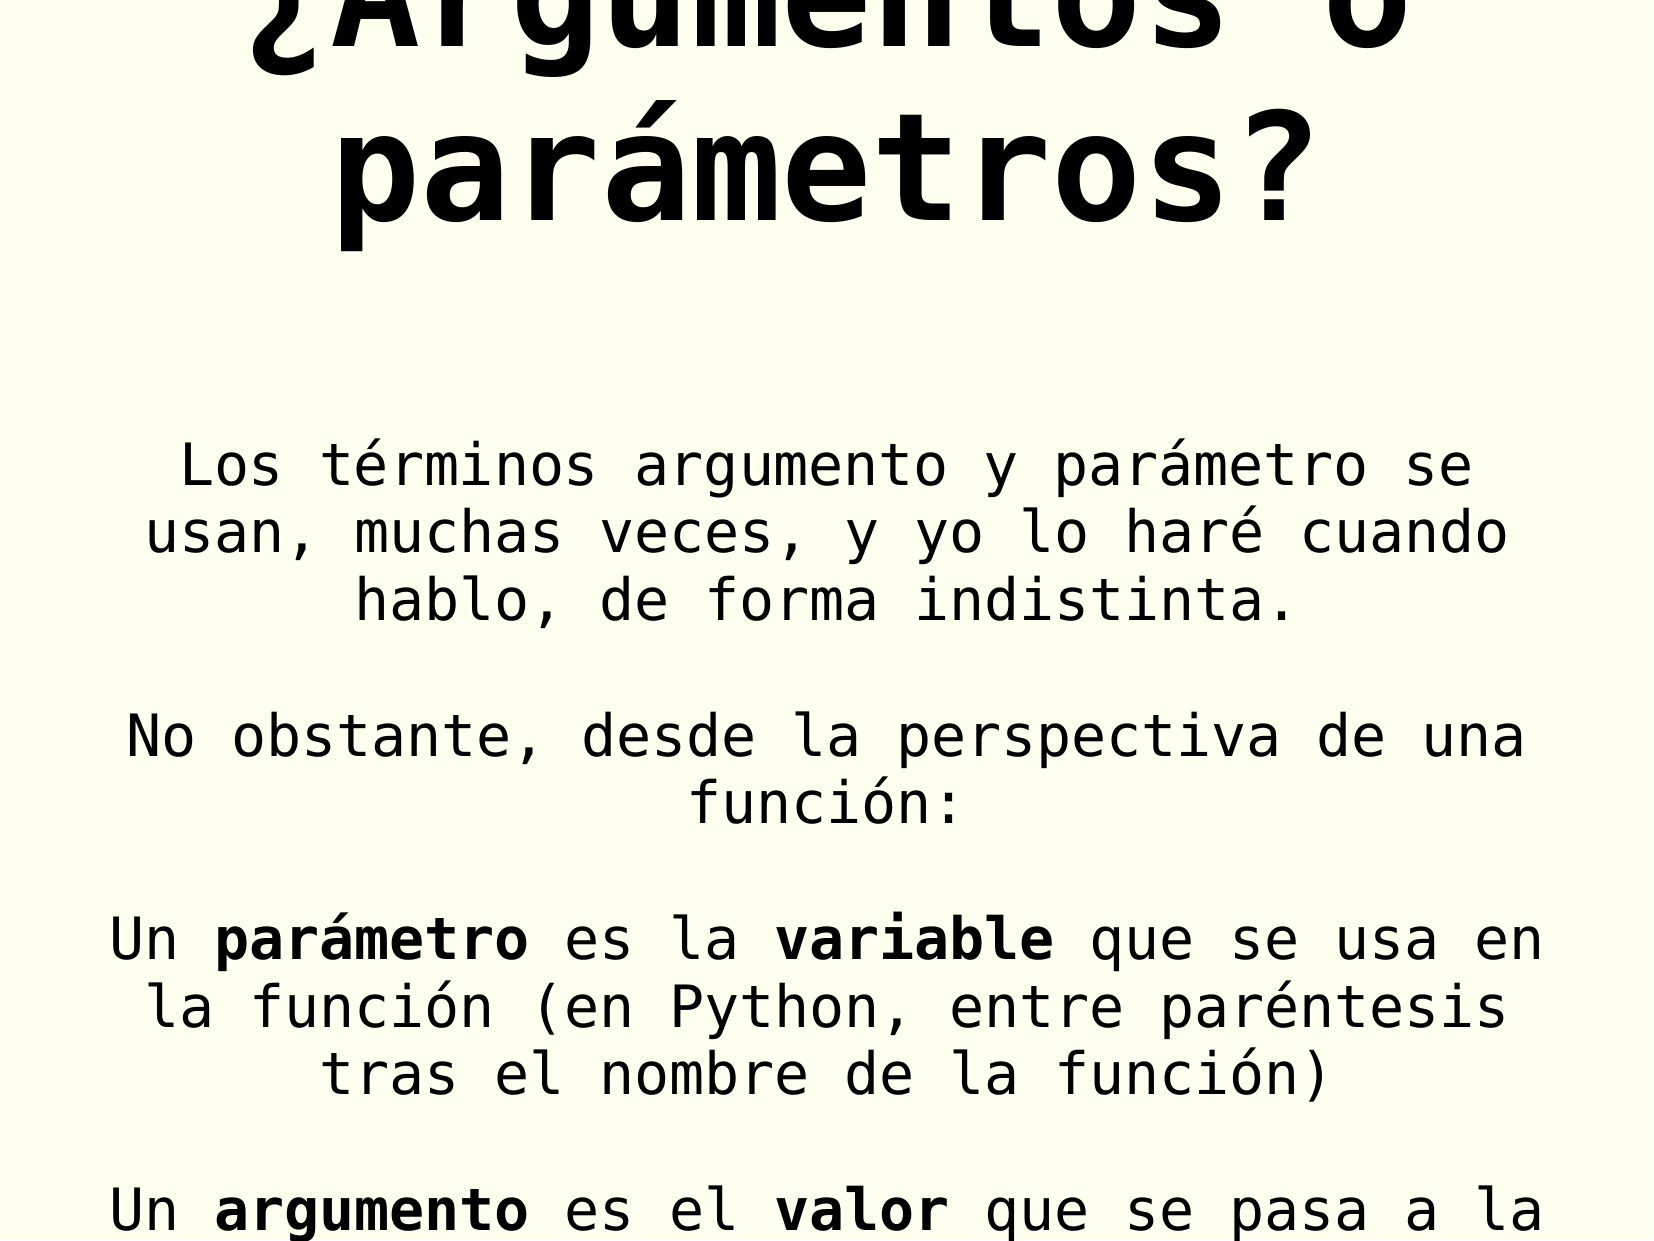

# ¿Argumentos o parámetros?
Los términos argumento y parámetro se usan, muchas veces, y yo lo haré cuando hablo, de forma indistinta.
No obstante, desde la perspectiva de una función:
Un parámetro es la variable que se usa en la función (en Python, entre paréntesis tras el nombre de la función)
Un argumento es el valor que se pasa a la función cuando es llamada.